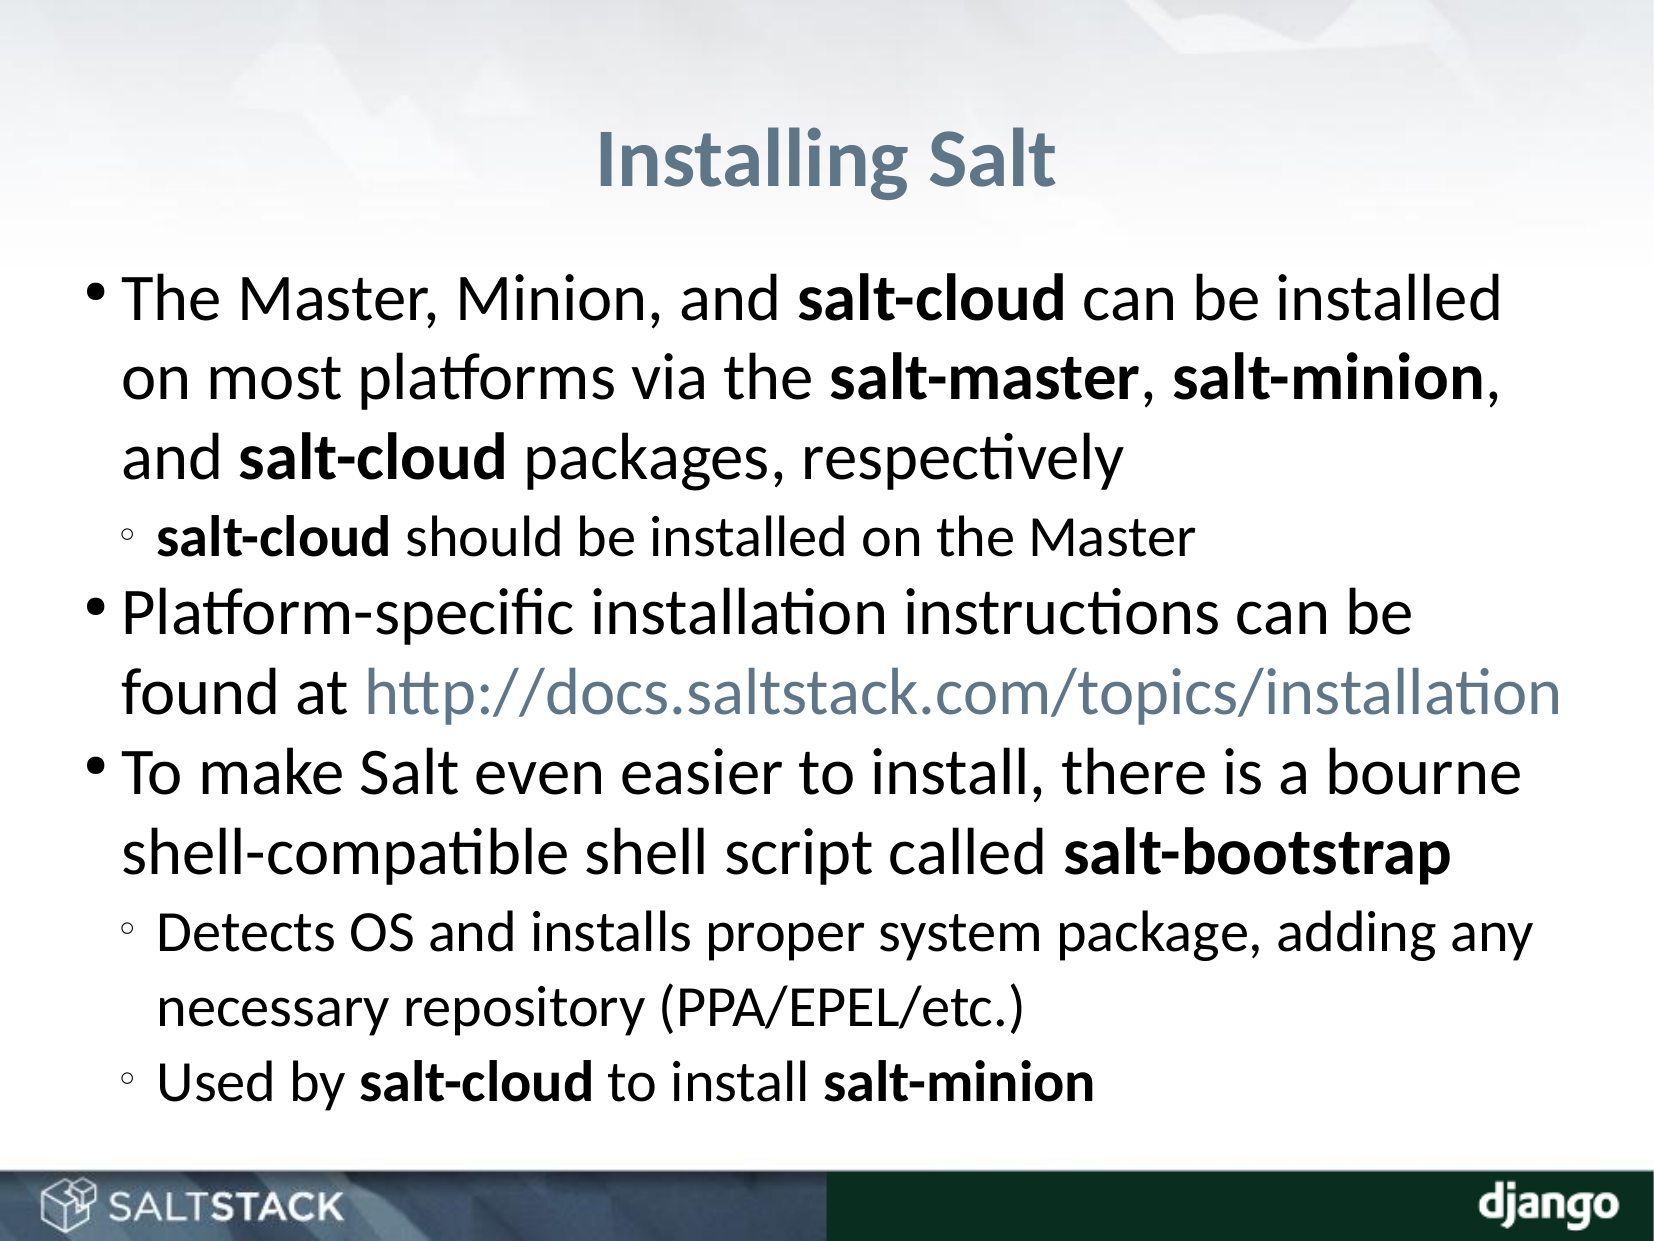

Installing Salt
The Master, Minion, and salt-cloud can be installed on most platforms via the salt-master, salt-minion, and salt-cloud packages, respectively
salt-cloud should be installed on the Master
Platform-specific installation instructions can be found at http://docs.saltstack.com/topics/installation
To make Salt even easier to install, there is a bourne shell-compatible shell script called salt-bootstrap
Detects OS and installs proper system package, adding any necessary repository (PPA/EPEL/etc.)
Used by salt-cloud to install salt-minion